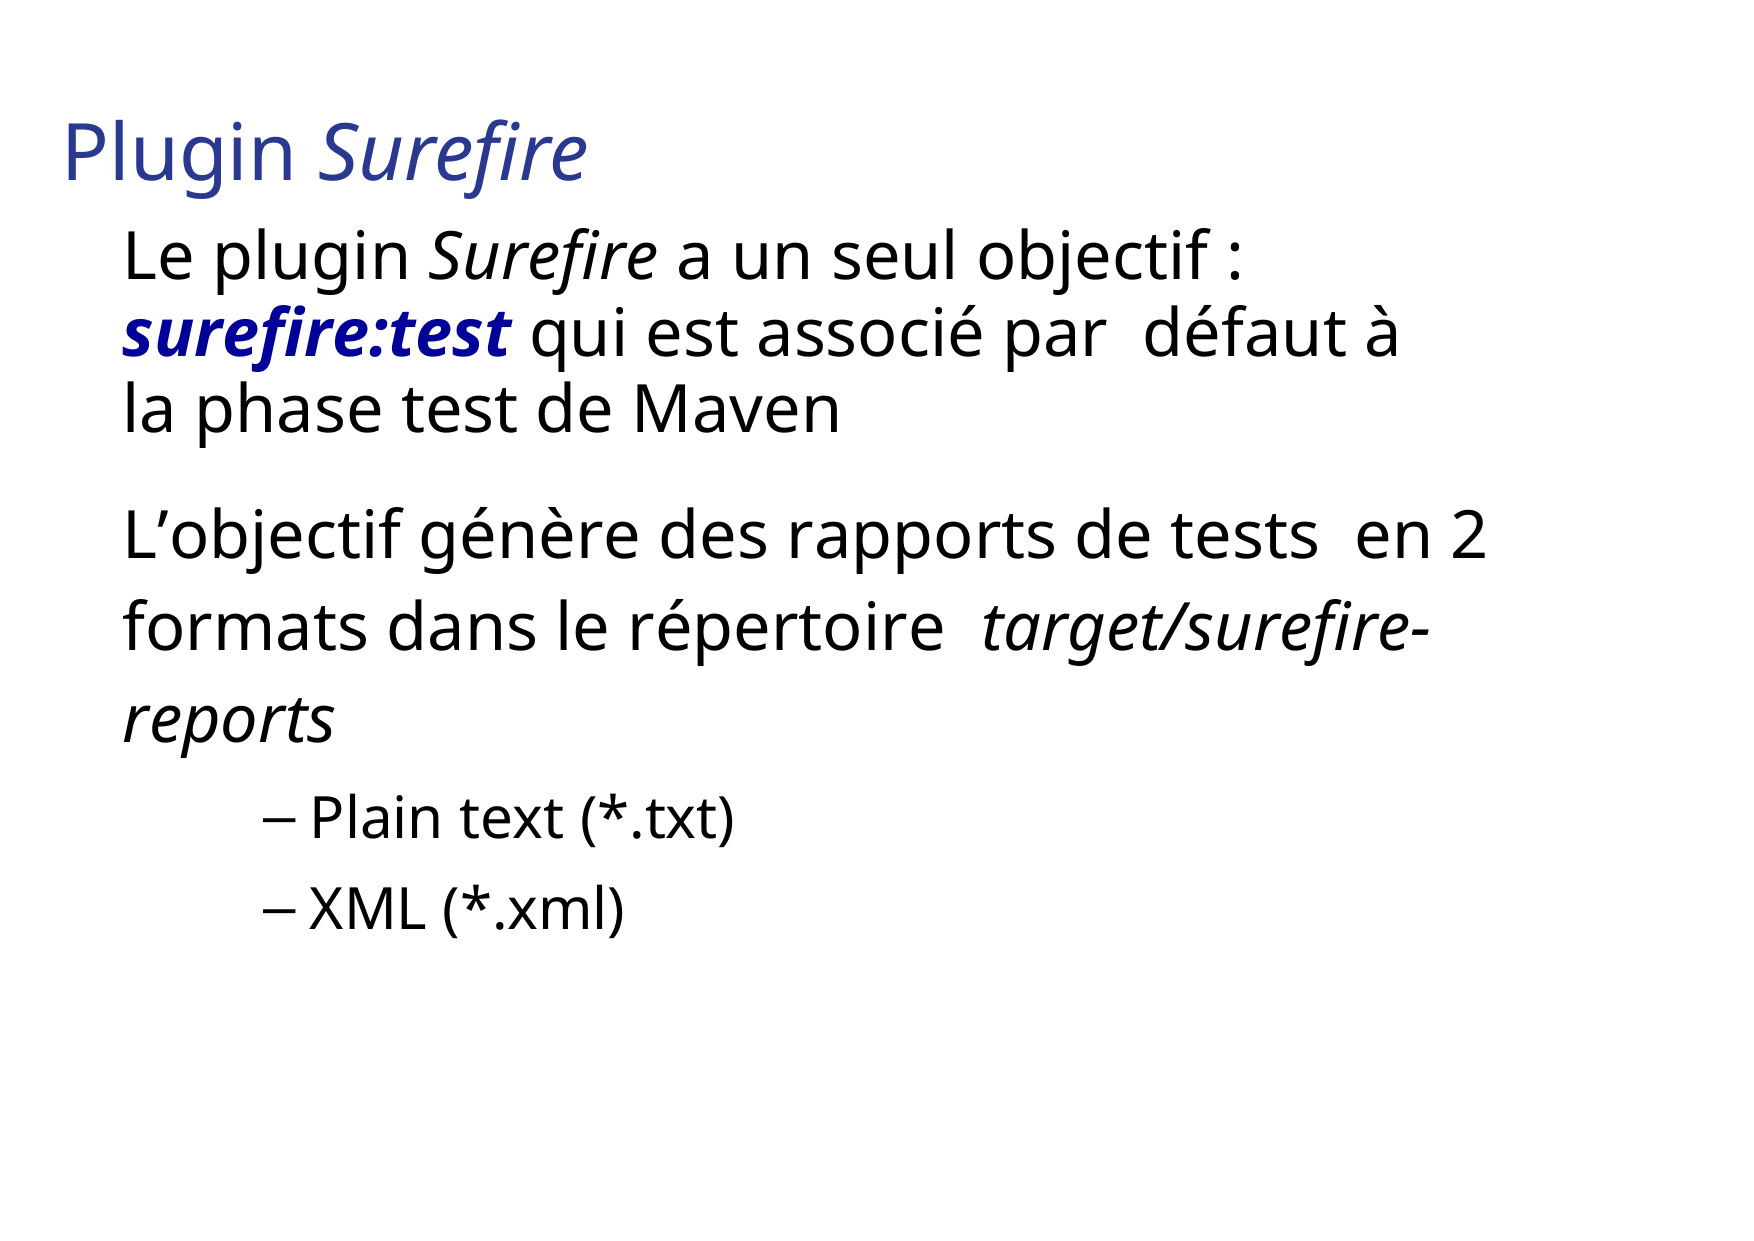

# Plugin Surefire
Le plugin Surefire a un seul objectif : surefire:test qui est associé par défaut à la phase test de Maven
L’objectif génère des rapports de tests en 2 formats dans le répertoire target/surefire-reports
Plain text (*.txt)
XML (*.xml)